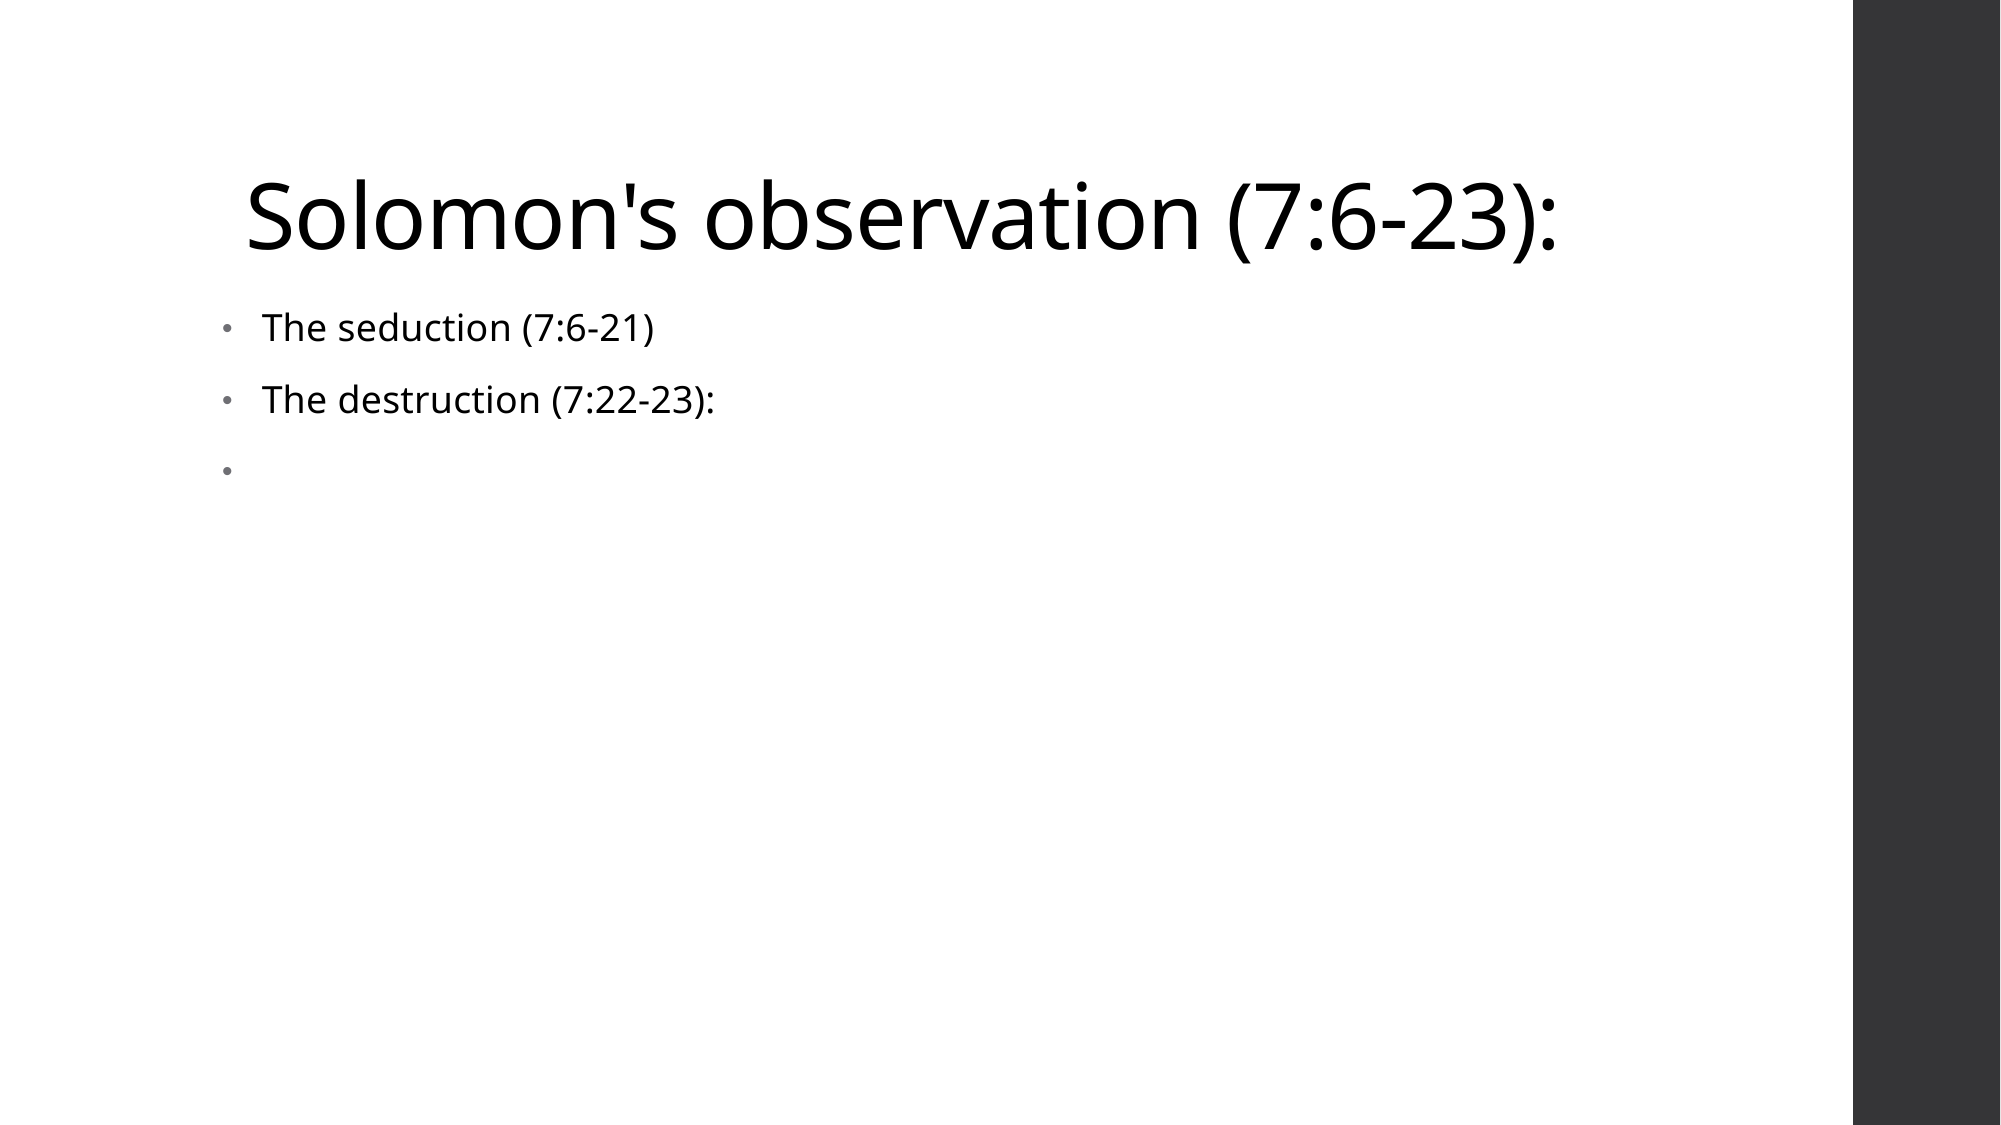

# Solomon's observation (7:6-23):
 The seduction (7:6-21)
 The destruction (7:22-23):